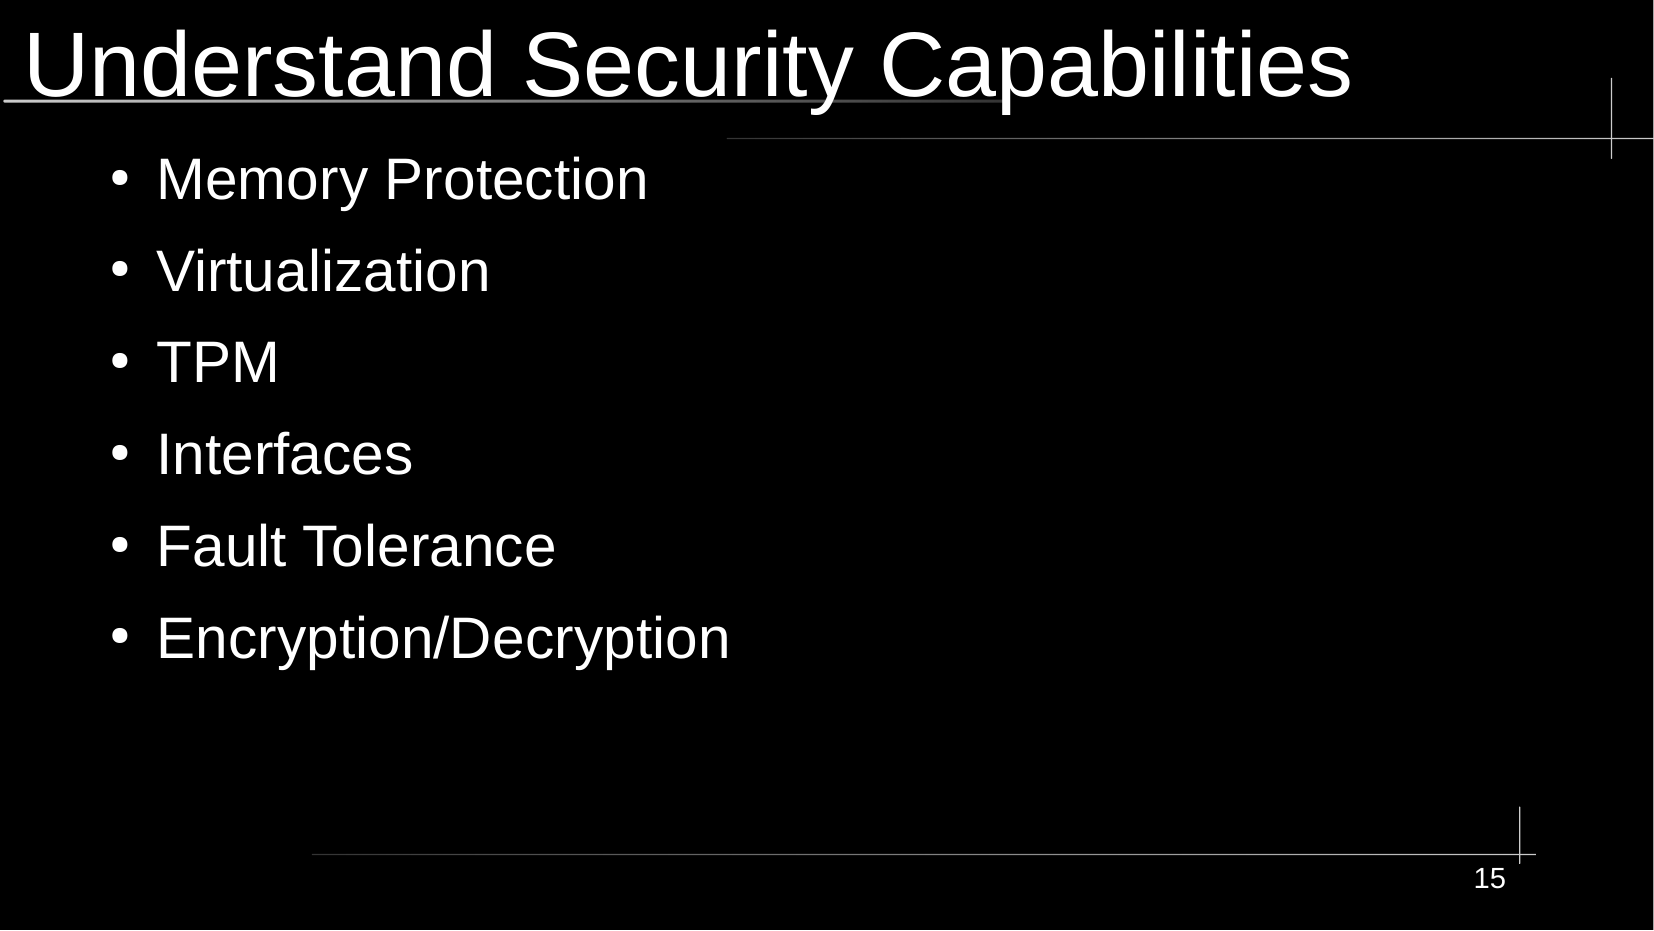

# Understand Security Capabilities
Memory Protection
Virtualization
TPM
Interfaces
Fault Tolerance
Encryption/Decryption
15